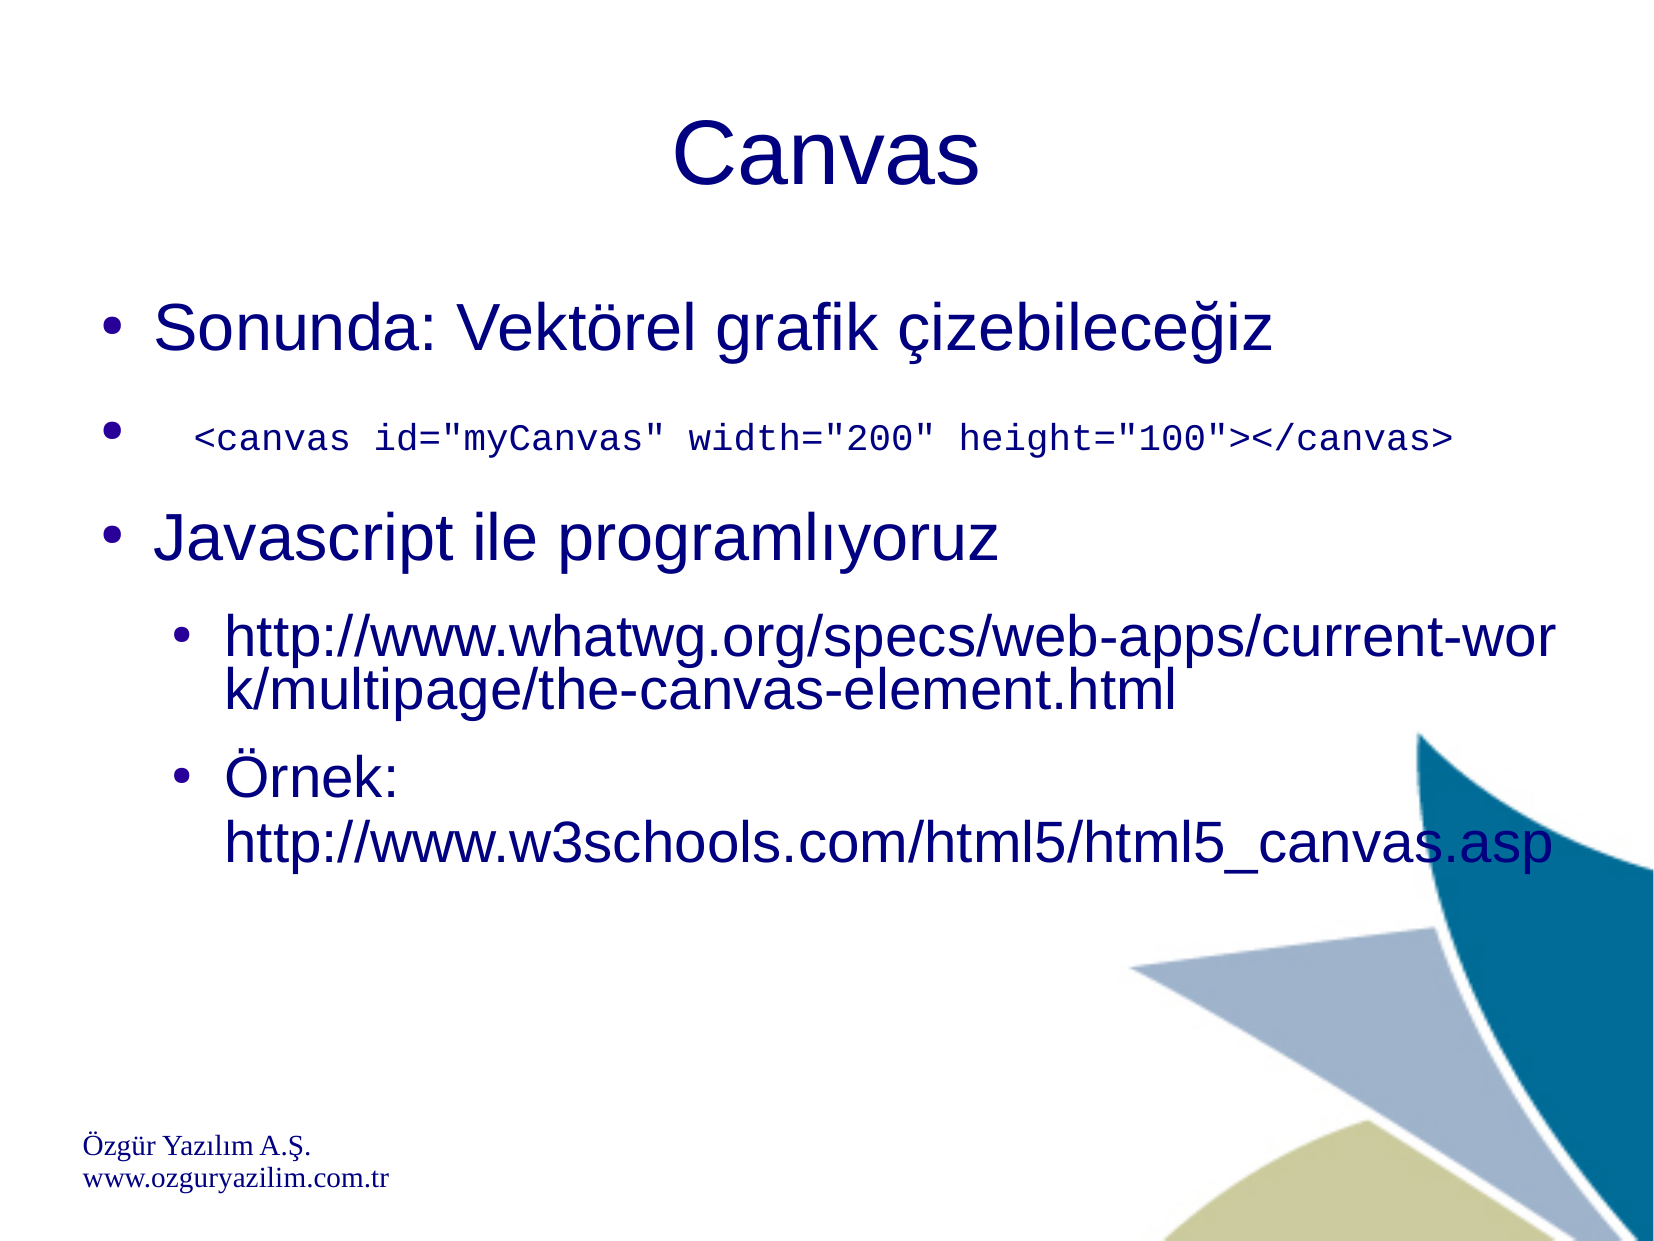

# Canvas
Sonunda: Vektörel grafik çizebileceğiz
 <canvas id="myCanvas" width="200" height="100"></canvas>
Javascript ile programlıyoruz
http://www.whatwg.org/specs/web-apps/current-work/multipage/the-canvas-element.html
Örnek: http://www.w3schools.com/html5/html5_canvas.asp